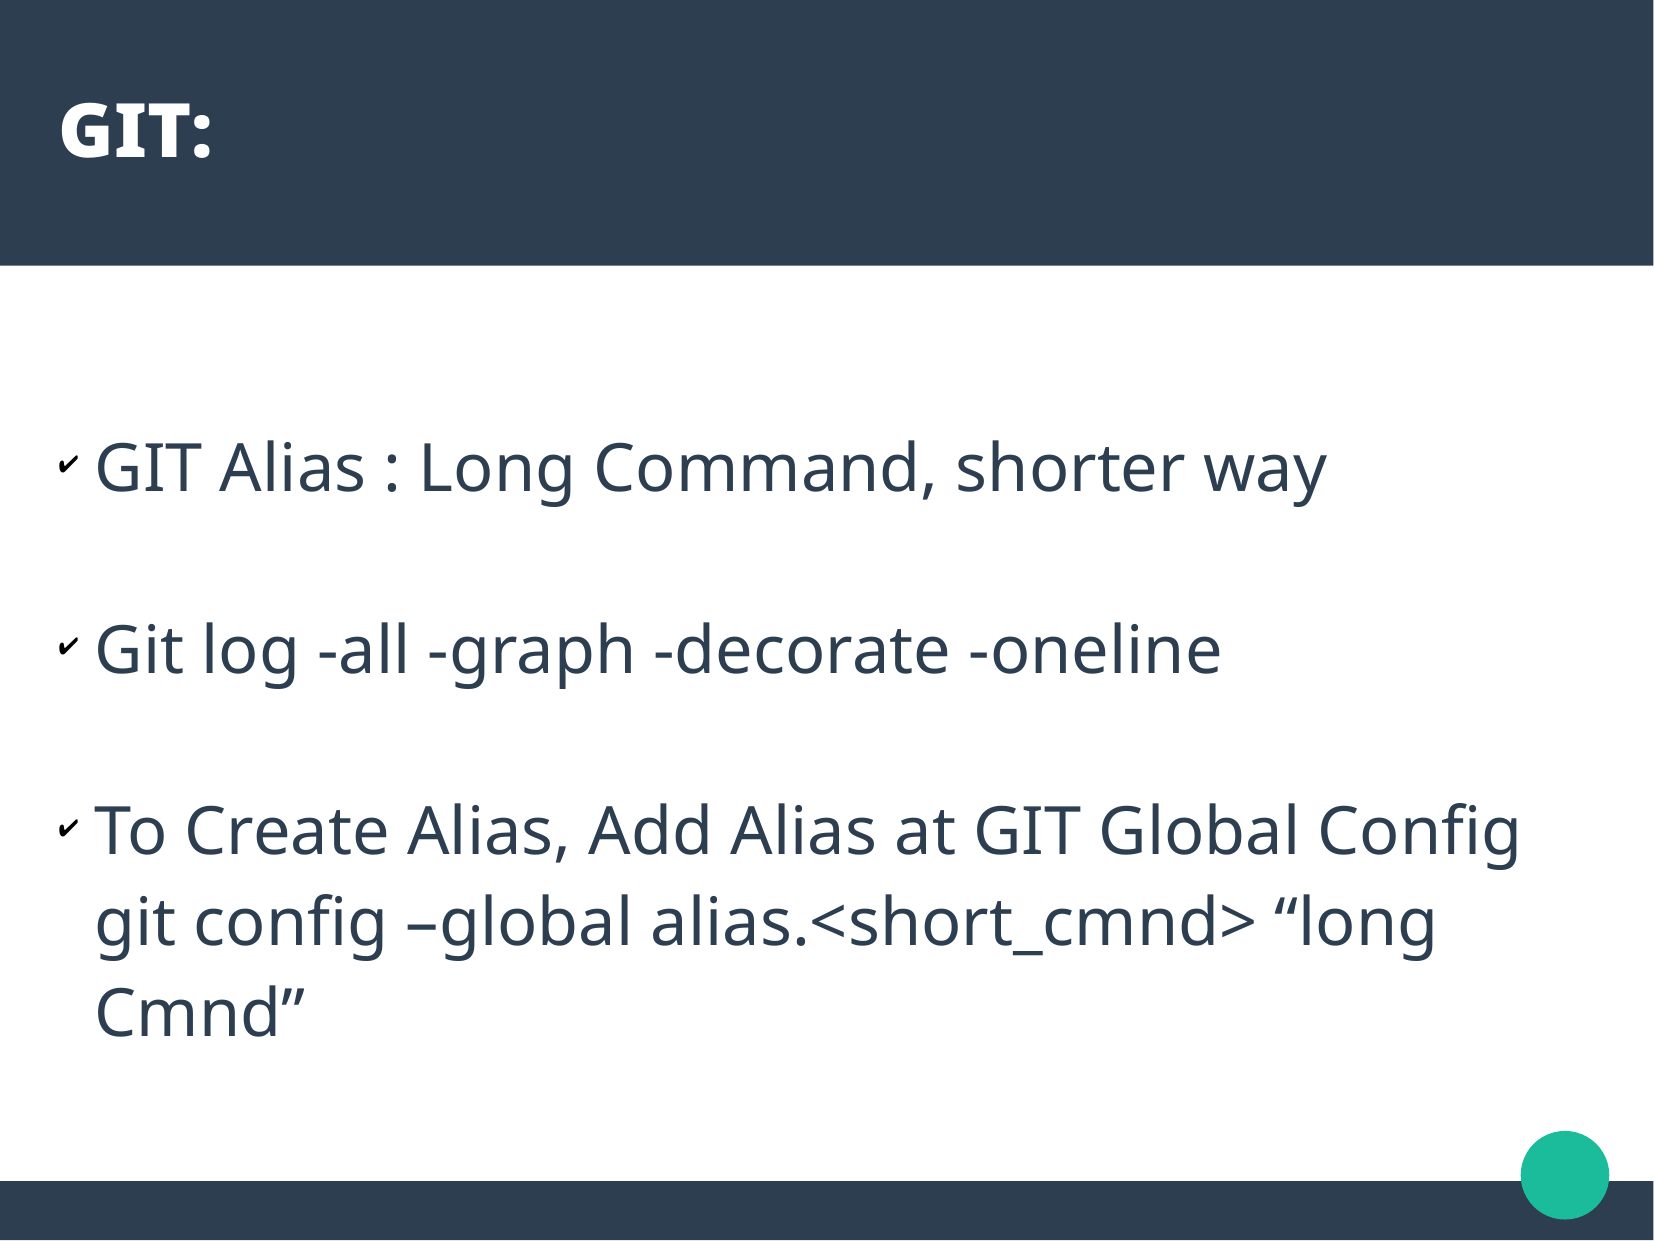

# GIT:
GIT Alias : Long Command, shorter way
Git log -all -graph -decorate -oneline
To Create Alias, Add Alias at GIT Global Config
git config –global alias.<short_cmnd> “long Cmnd”